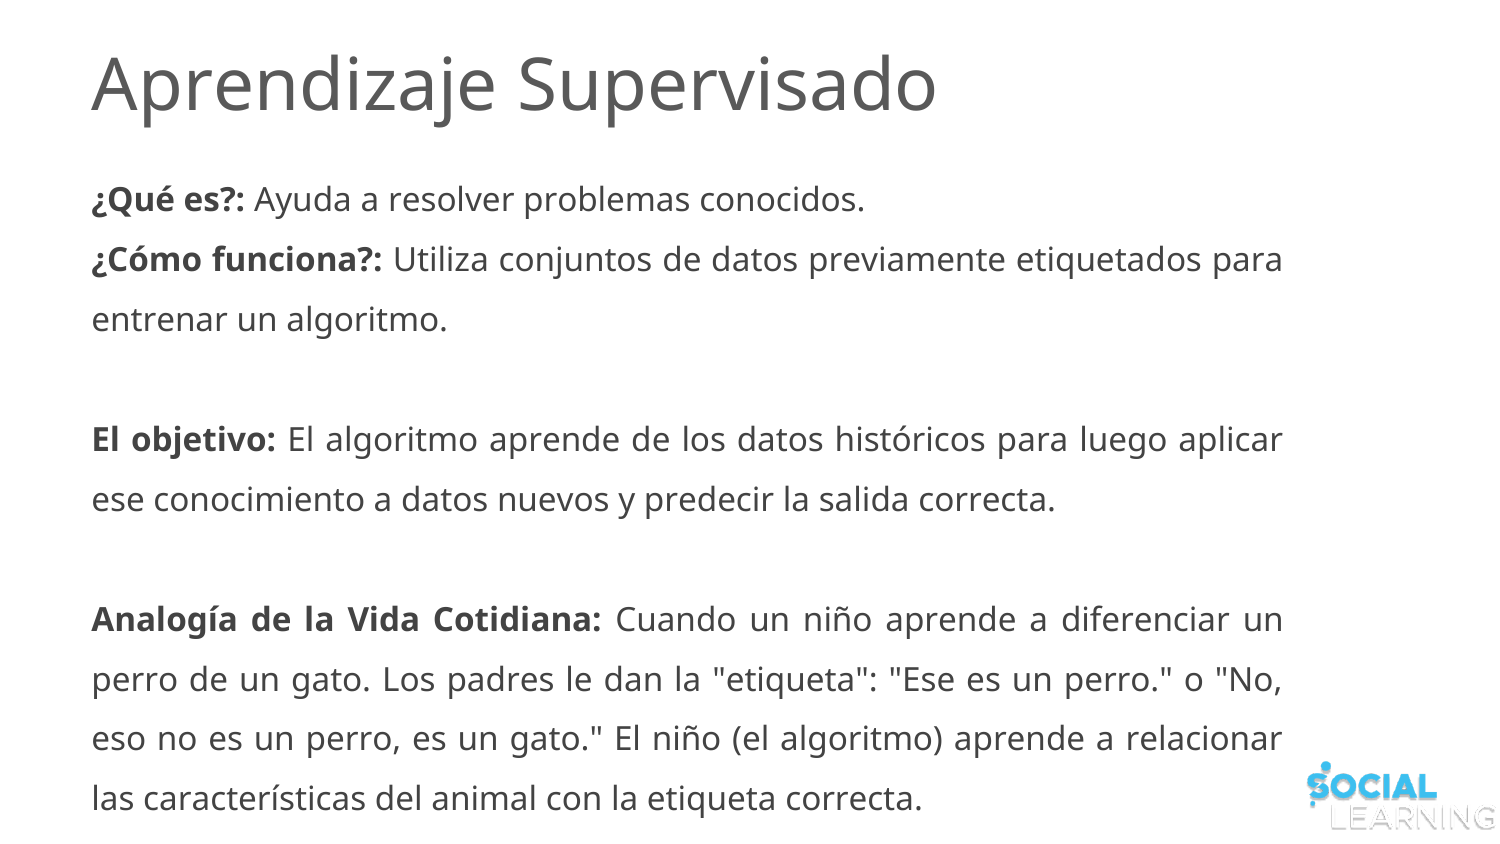

# Aprendizaje Supervisado
¿Qué es?: Ayuda a resolver problemas conocidos.
¿Cómo funciona?: Utiliza conjuntos de datos previamente etiquetados para entrenar un algoritmo.
El objetivo: El algoritmo aprende de los datos históricos para luego aplicar ese conocimiento a datos nuevos y predecir la salida correcta.
Analogía de la Vida Cotidiana: Cuando un niño aprende a diferenciar un perro de un gato. Los padres le dan la "etiqueta": "Ese es un perro." o "No, eso no es un perro, es un gato." El niño (el algoritmo) aprende a relacionar las características del animal con la etiqueta correcta.